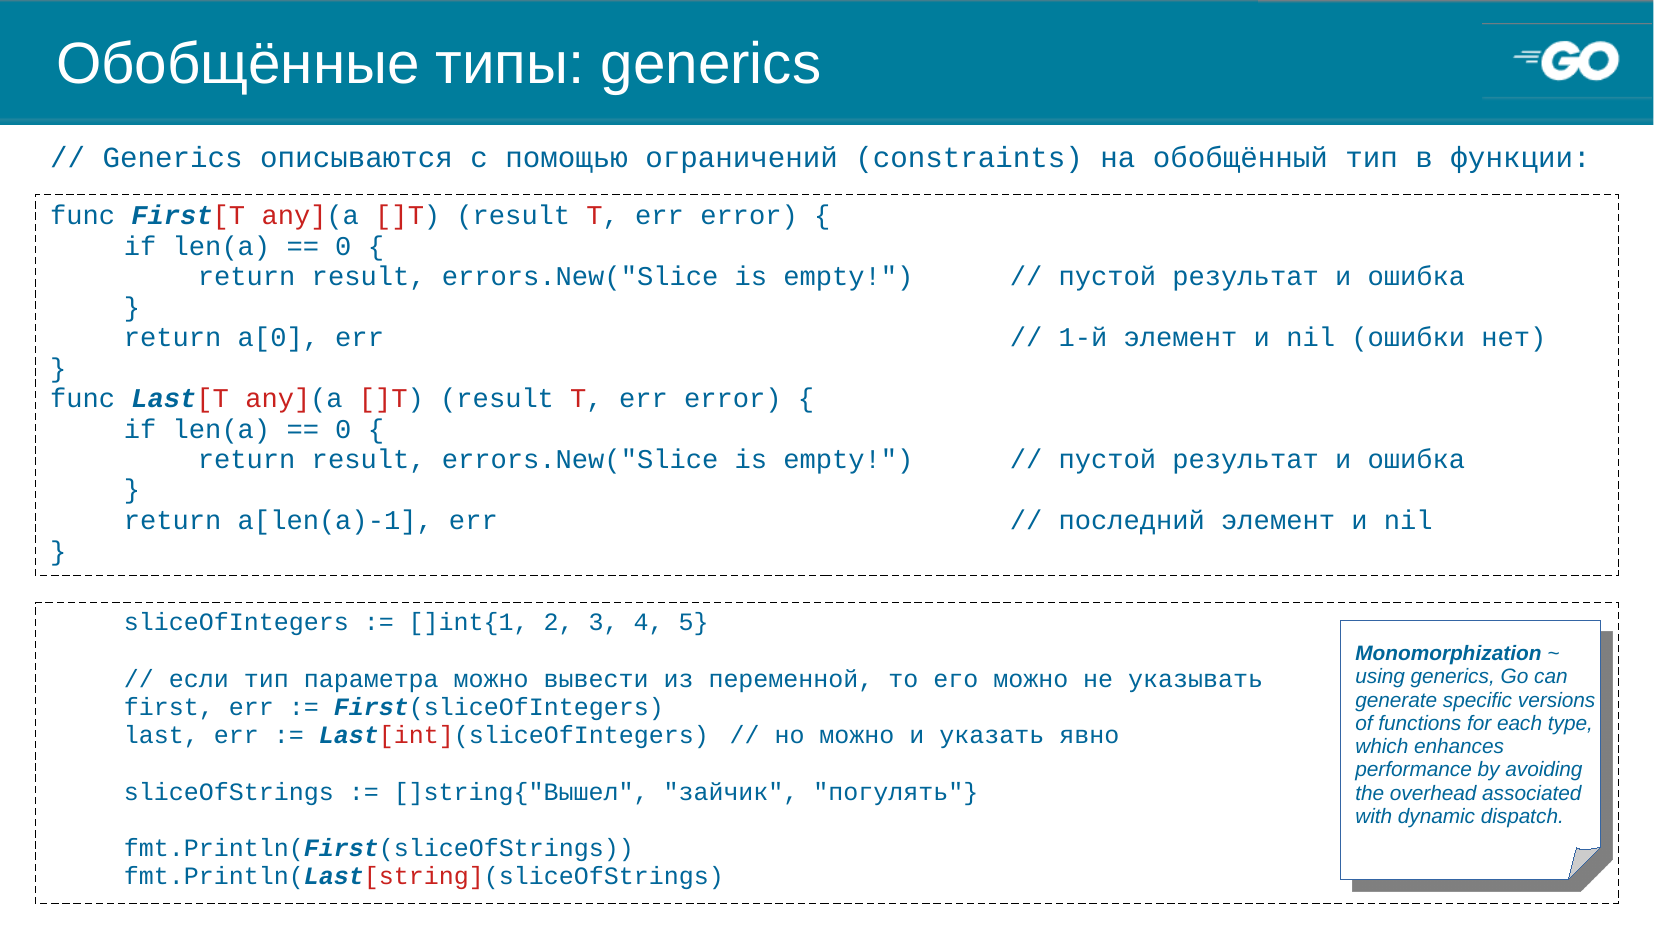

Обобщённые типы: generics
// Generics описываются с помощью ограничений (constraints) на обобщённый тип в функции:
func First[T any](a []T) (result T, err error) {
	if len(a) == 0 {
		return result, errors.New("Slice is empty!") 		// пустой результат и ошибка
	}
	return a[0], err									// 1-й элемент и nil (ошибки нет)
}
func Last[T any](a []T) (result T, err error) {
	if len(a) == 0 {
		return result, errors.New("Slice is empty!") 	// пустой результат и ошибка
	}
	return a[len(a)-1], err							// последний элемент и nil
}
	sliceOfIntegers := []int{1, 2, 3, 4, 5}
	// если тип параметра можно вывести из переменной, то его можно не указывать
	first, err := First(sliceOfIntegers)
	last, err := Last[int](sliceOfIntegers)	 // но можно и указать явно
	sliceOfStrings := []string{"Вышел", "зайчик", "погулять"}
	fmt.Println(First(sliceOfStrings))
	fmt.Println(Last[string](sliceOfStrings)
Monomorphization ~
using generics, Go can
generate specific versions
of functions for each type,
which enhances
performance by avoiding
the overhead associated
with dynamic dispatch.